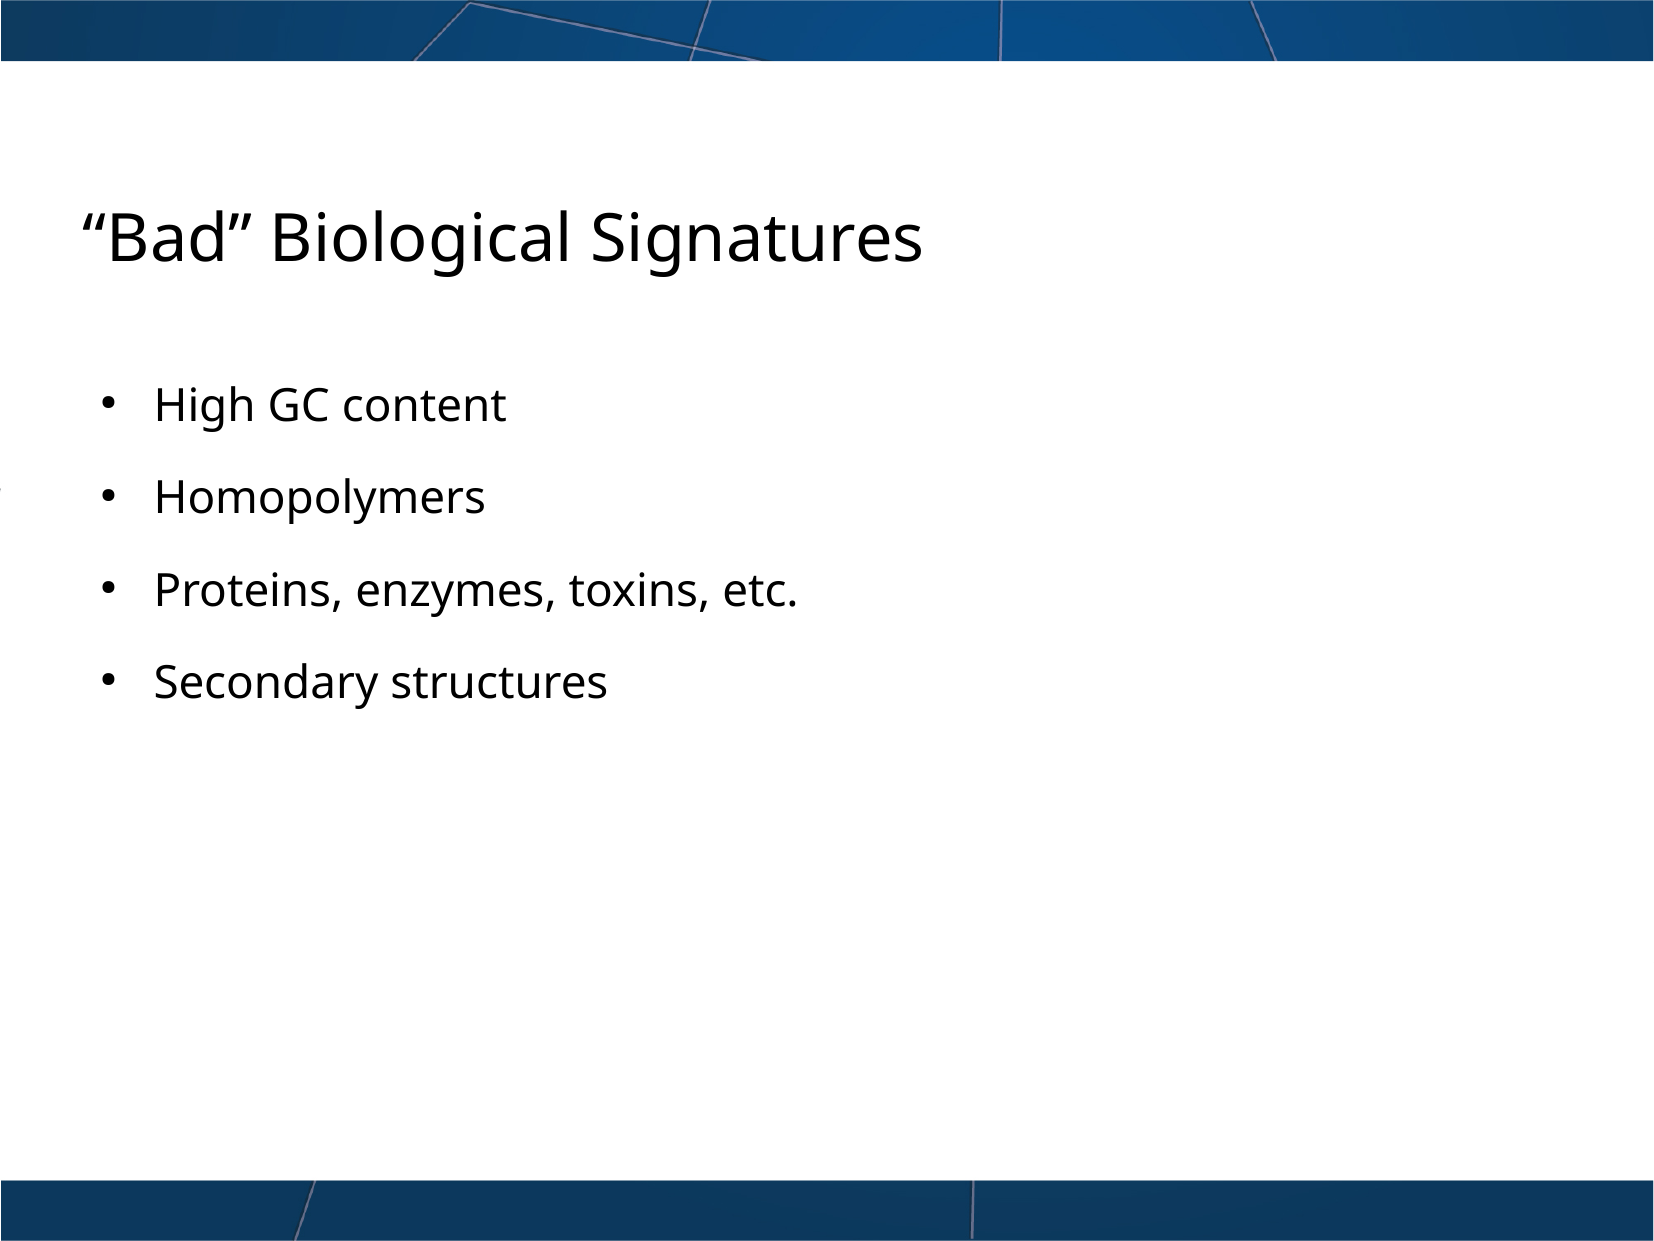

# “Bad” Biological Signatures
High GC content
Homopolymers
Proteins, enzymes, toxins, etc.
Secondary structures